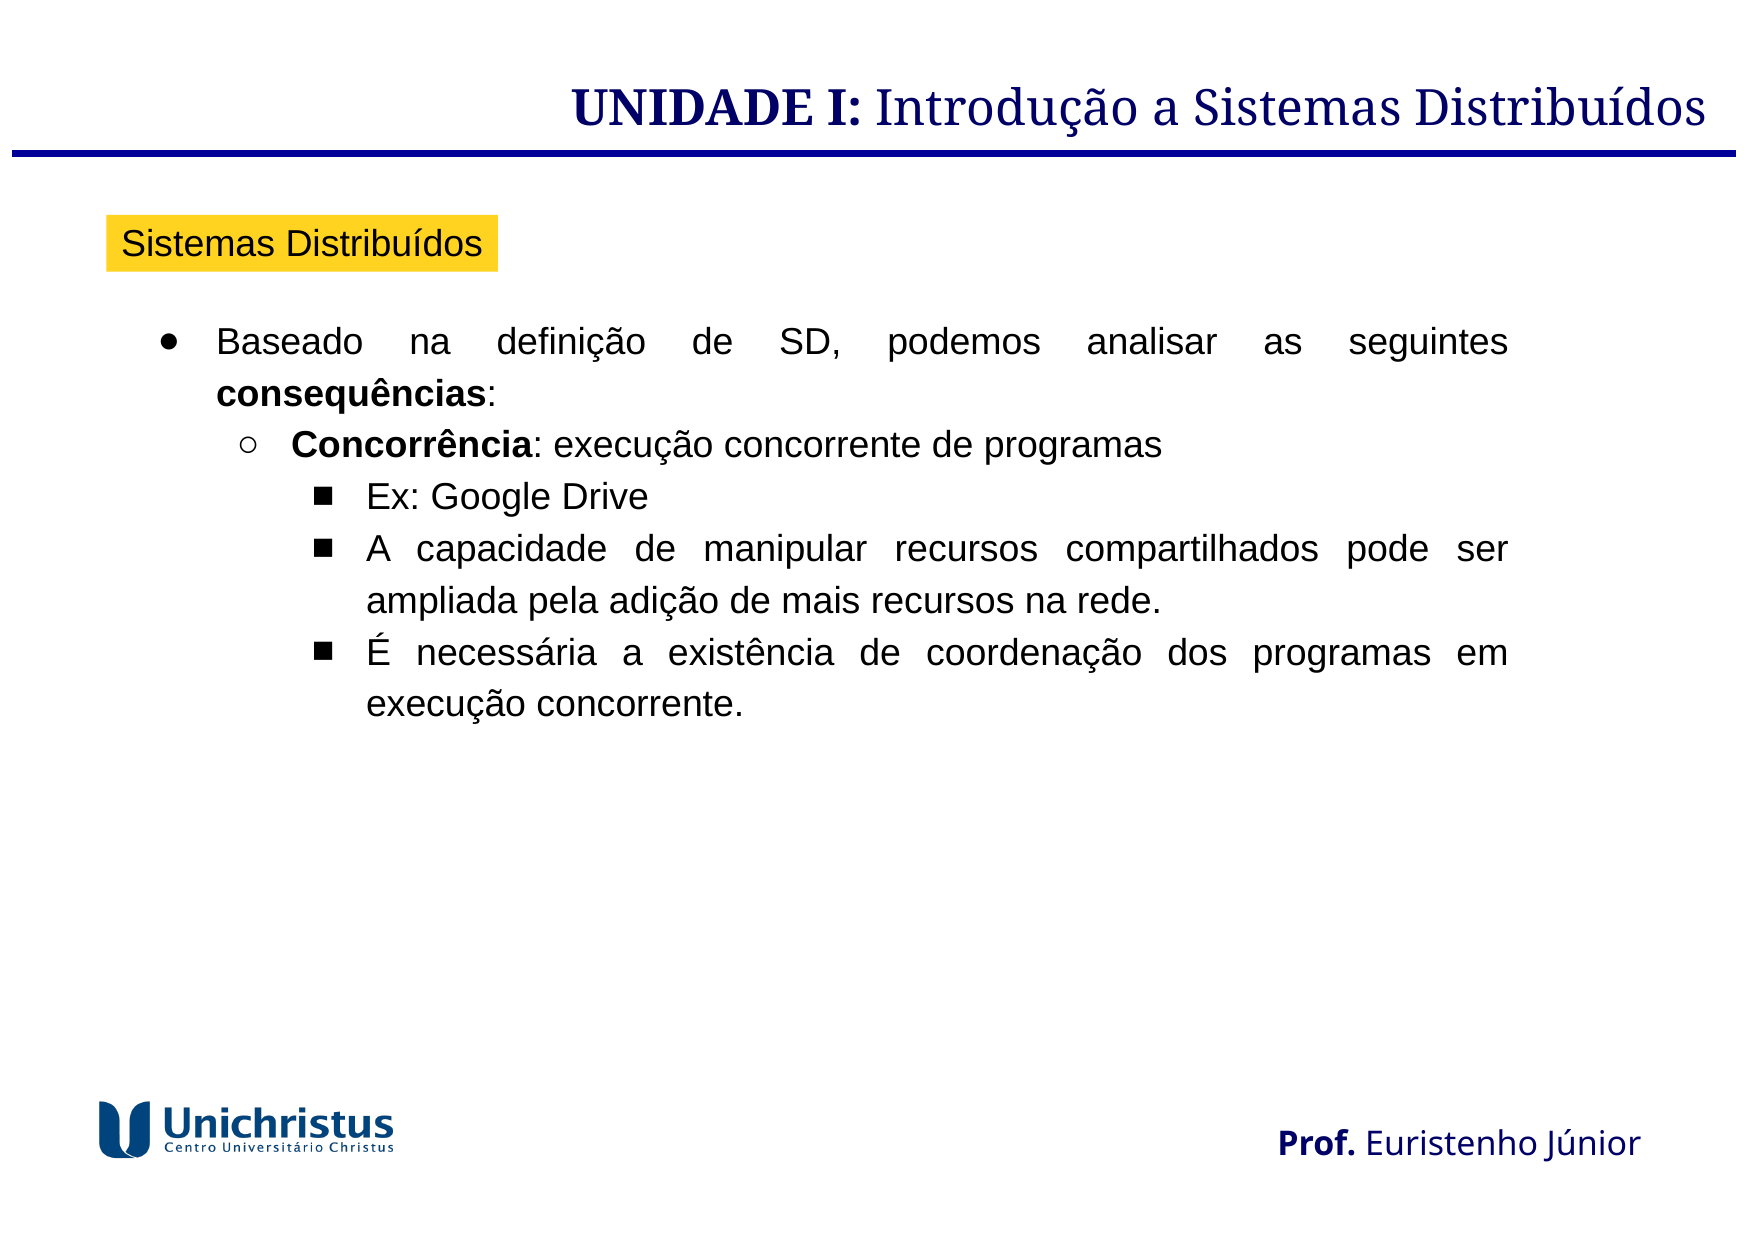

UNIDADE I: Introdução a Sistemas Distribuídos
Sistemas Distribuídos
Baseado na definição de SD, podemos analisar as seguintes consequências:
Concorrência: execução concorrente de programas
Ex: Google Drive
A capacidade de manipular recursos compartilhados pode ser ampliada pela adição de mais recursos na rede.
É necessária a existência de coordenação dos programas em execução concorrente.
Prof. Euristenho Júnior